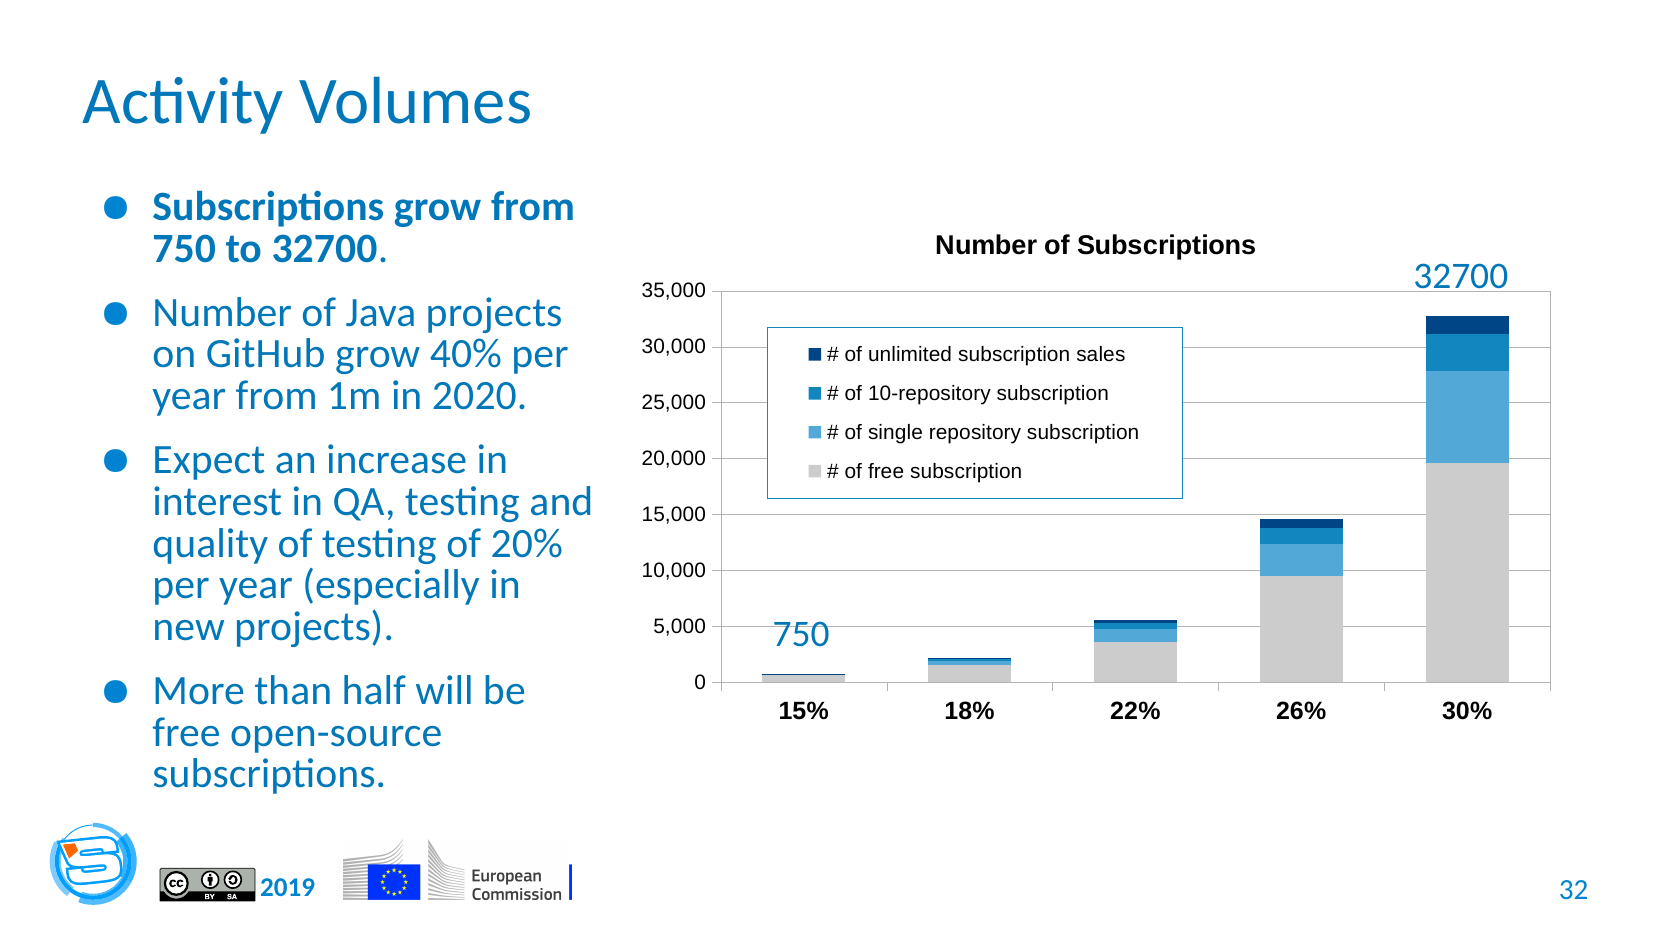

# Activity Volumes
Subscriptions grow from 750 to 32700.
Number of Java projects on GitHub grow 40% per year from 1m in 2020.
Expect an increase in interest in QA, testing and quality of testing of 20% per year (especially in new projects).
More than half will be free open-source subscriptions.
32700
750
32